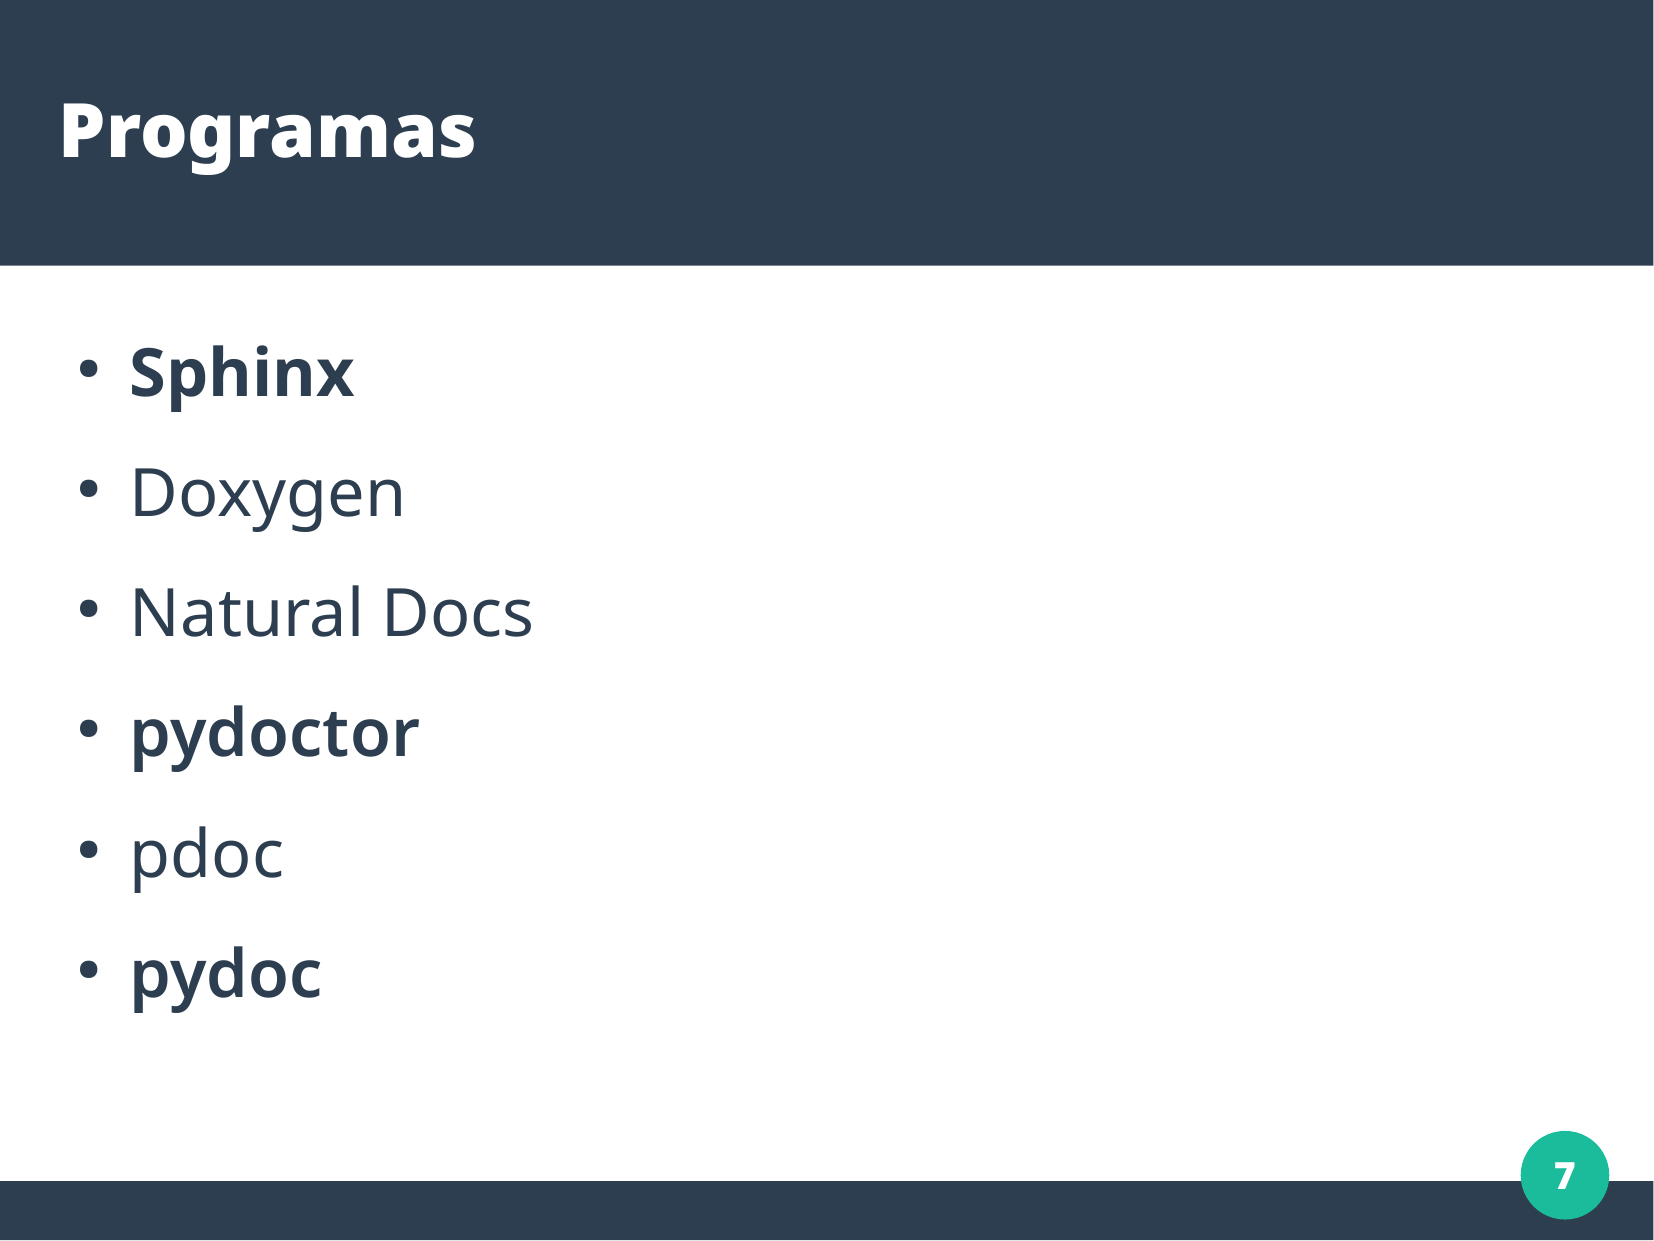

# Programas
Sphinx
Doxygen
Natural Docs
pydoctor
pdoc
pydoc
7